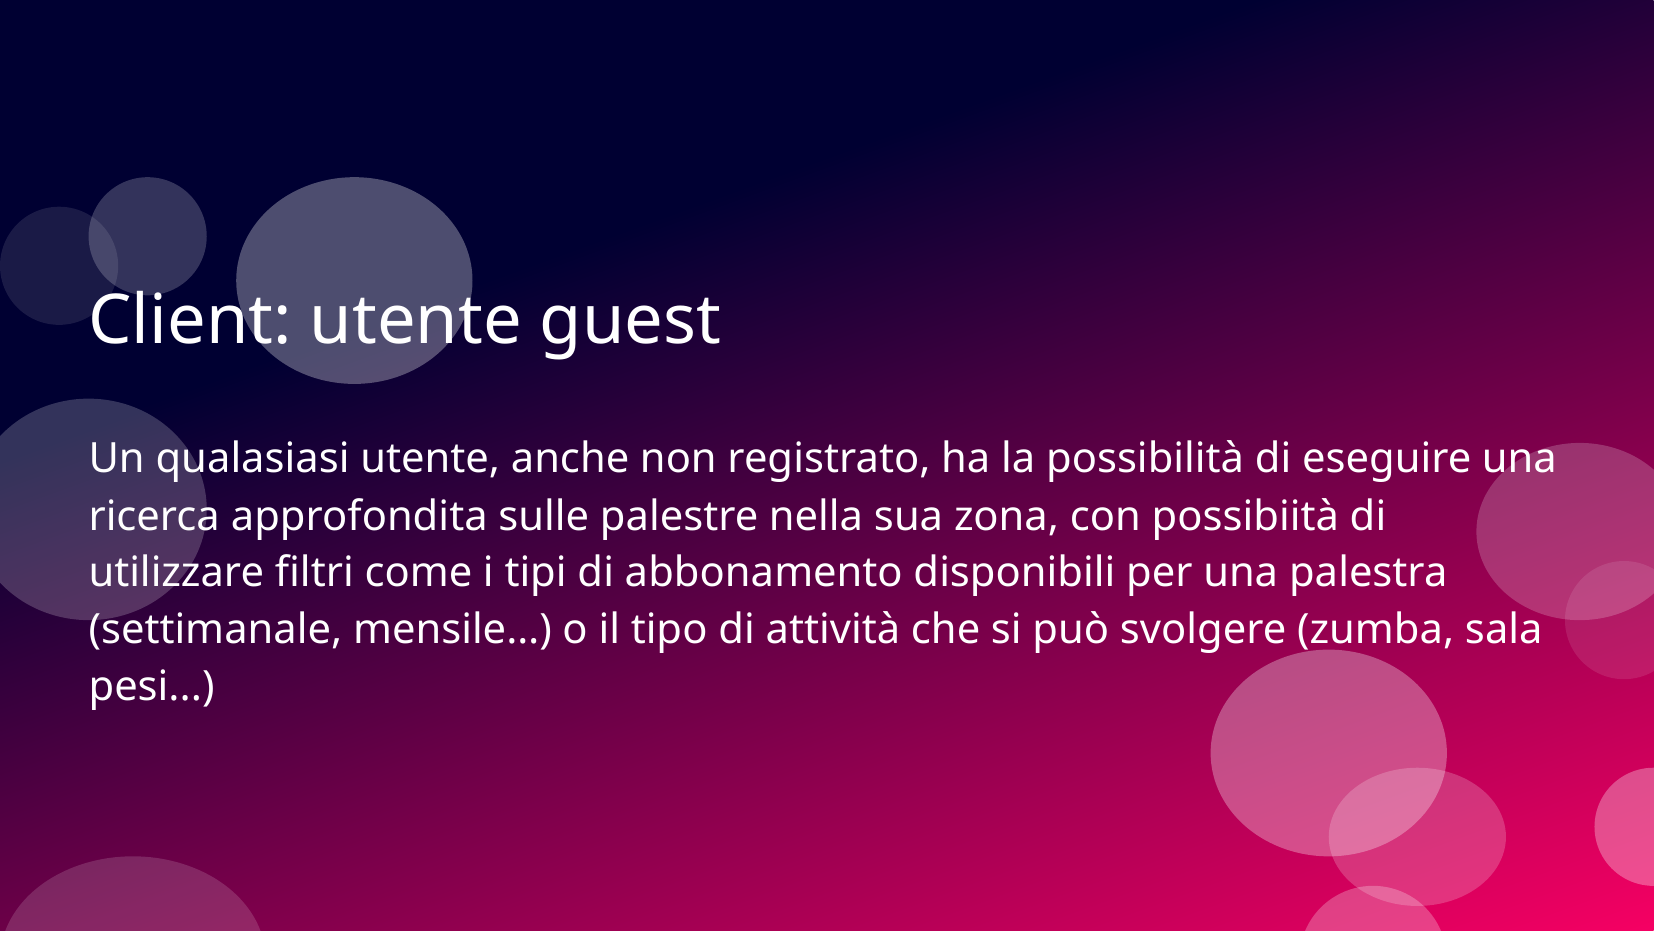

# Client: utente guest
Un qualasiasi utente, anche non registrato, ha la possibilità di eseguire una ricerca approfondita sulle palestre nella sua zona, con possibiità di utilizzare filtri come i tipi di abbonamento disponibili per una palestra (settimanale, mensile…) o il tipo di attività che si può svolgere (zumba, sala pesi...)